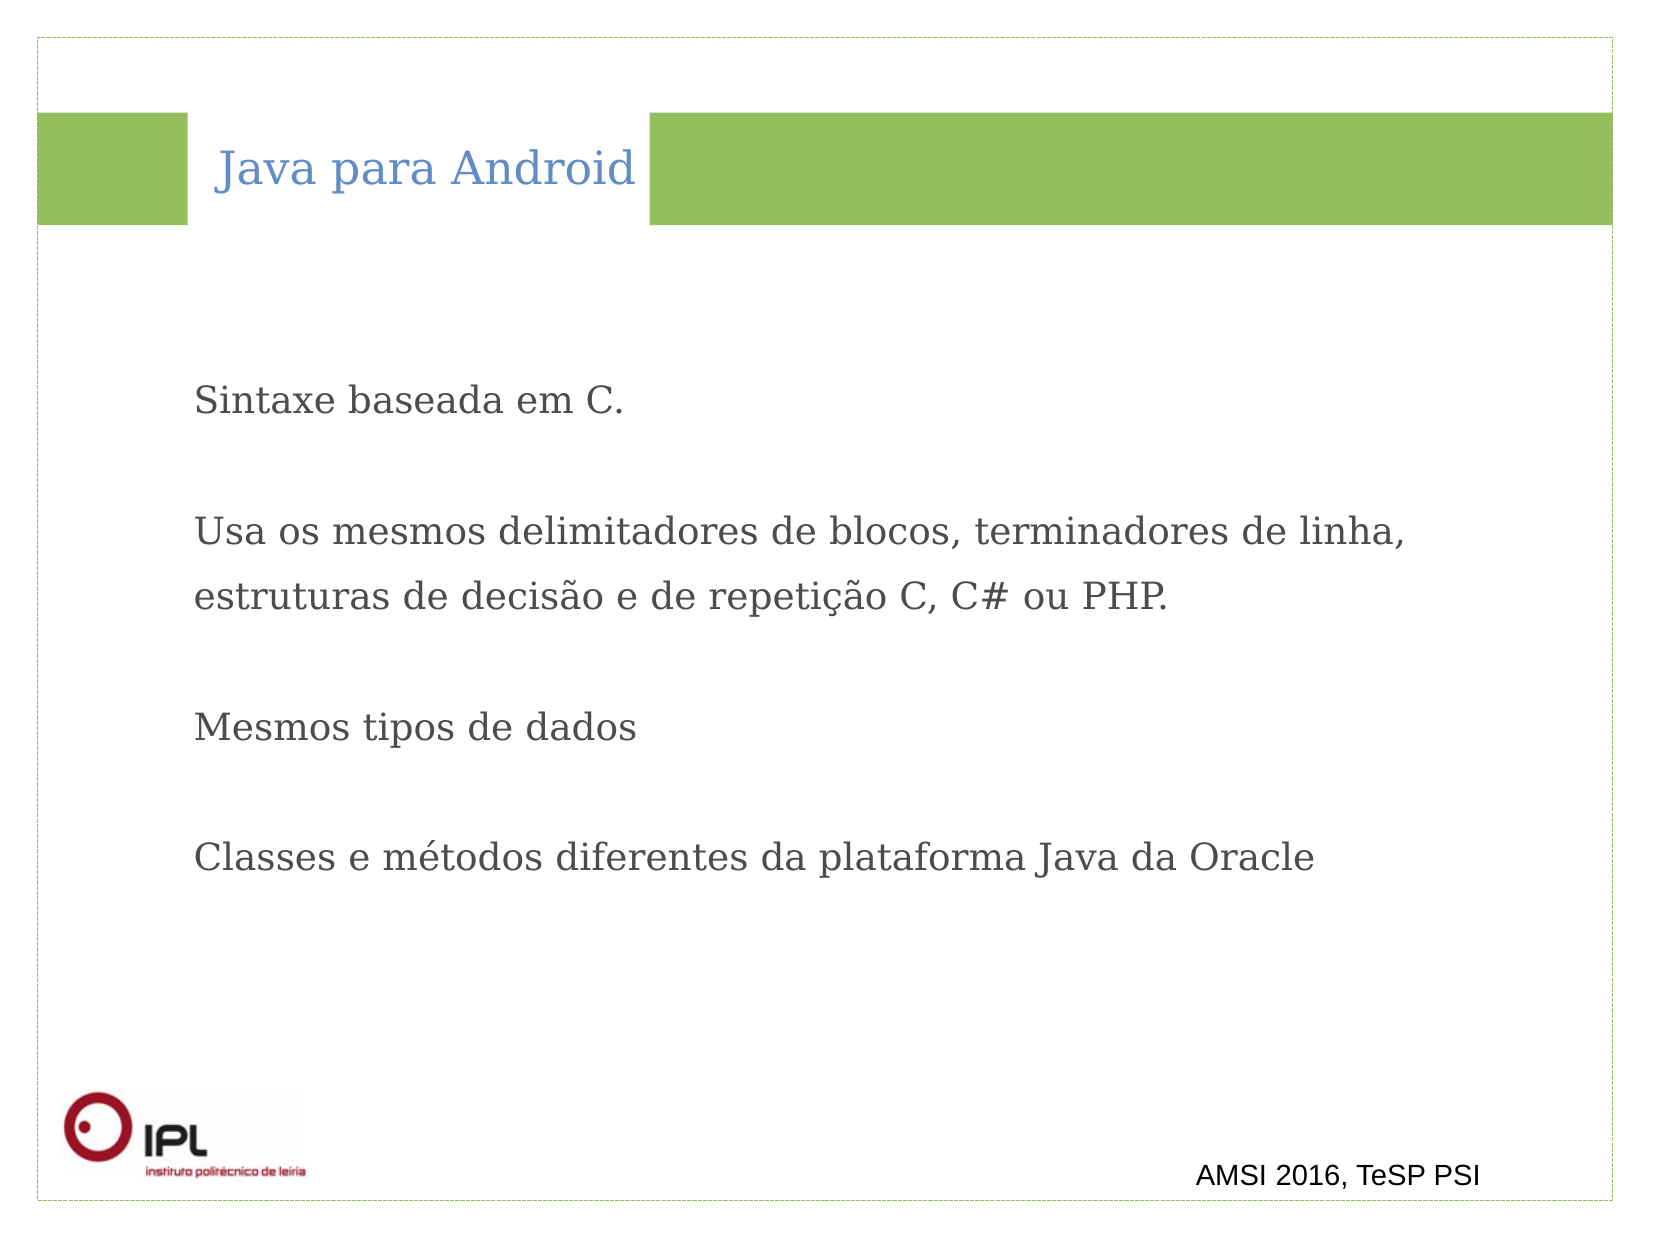

Java para Android
Sintaxe baseada em C.
Usa os mesmos delimitadores de blocos, terminadores de linha, estruturas de decisão e de repetição C, C# ou PHP.
Mesmos tipos de dados
Classes e métodos diferentes da plataforma Java da Oracle
AMSI 2016, TeSP PSI